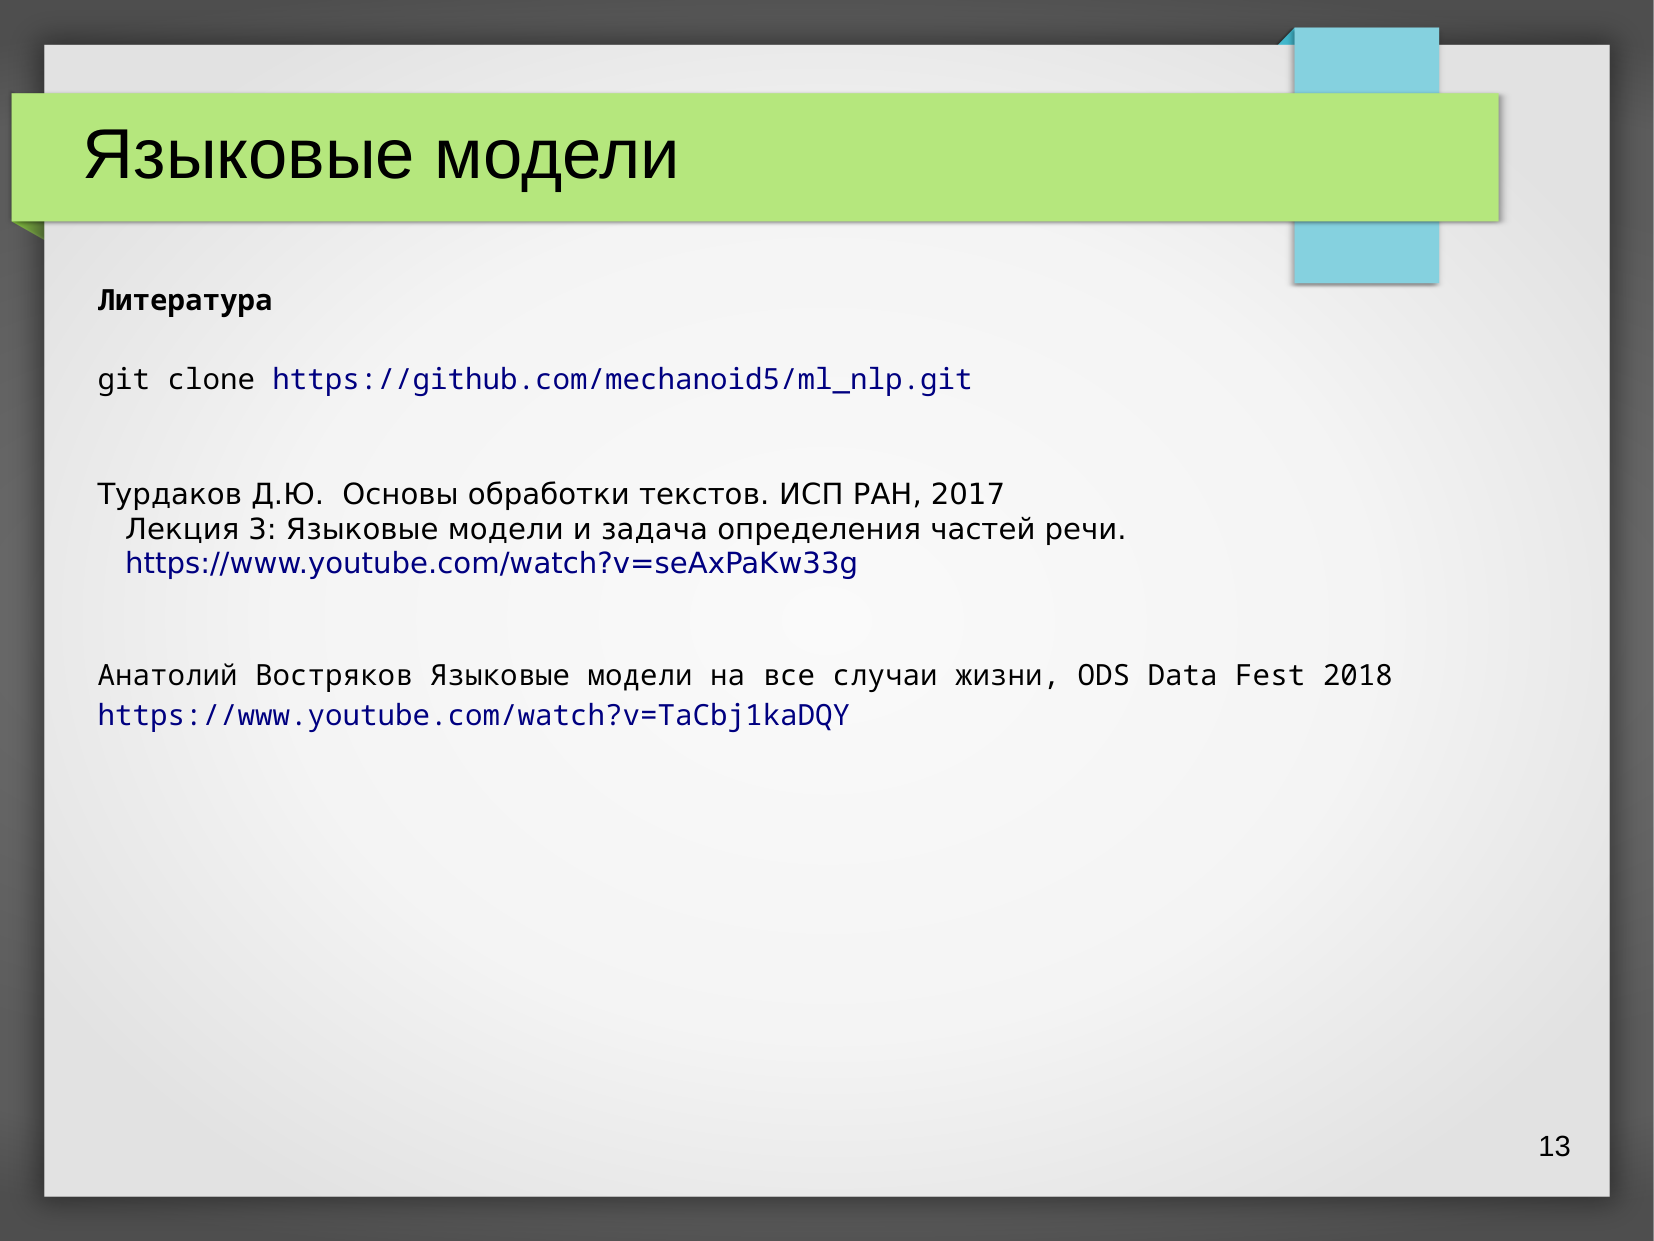

# Языковые модели
Литература
git clone https://github.com/mechanoid5/ml_nlp.git
Турдаков Д.Ю. Основы обработки текстов. ИСП РАН, 2017
 Лекция 3: Языковые модели и задача определения частей речи.
 https://www.youtube.com/watch?v=seAxPaKw33g
Анатолий Востряков Языковые модели на все случаи жизни, ODS Data Fest 2018
https://www.youtube.com/watch?v=TaCbj1kaDQY
13